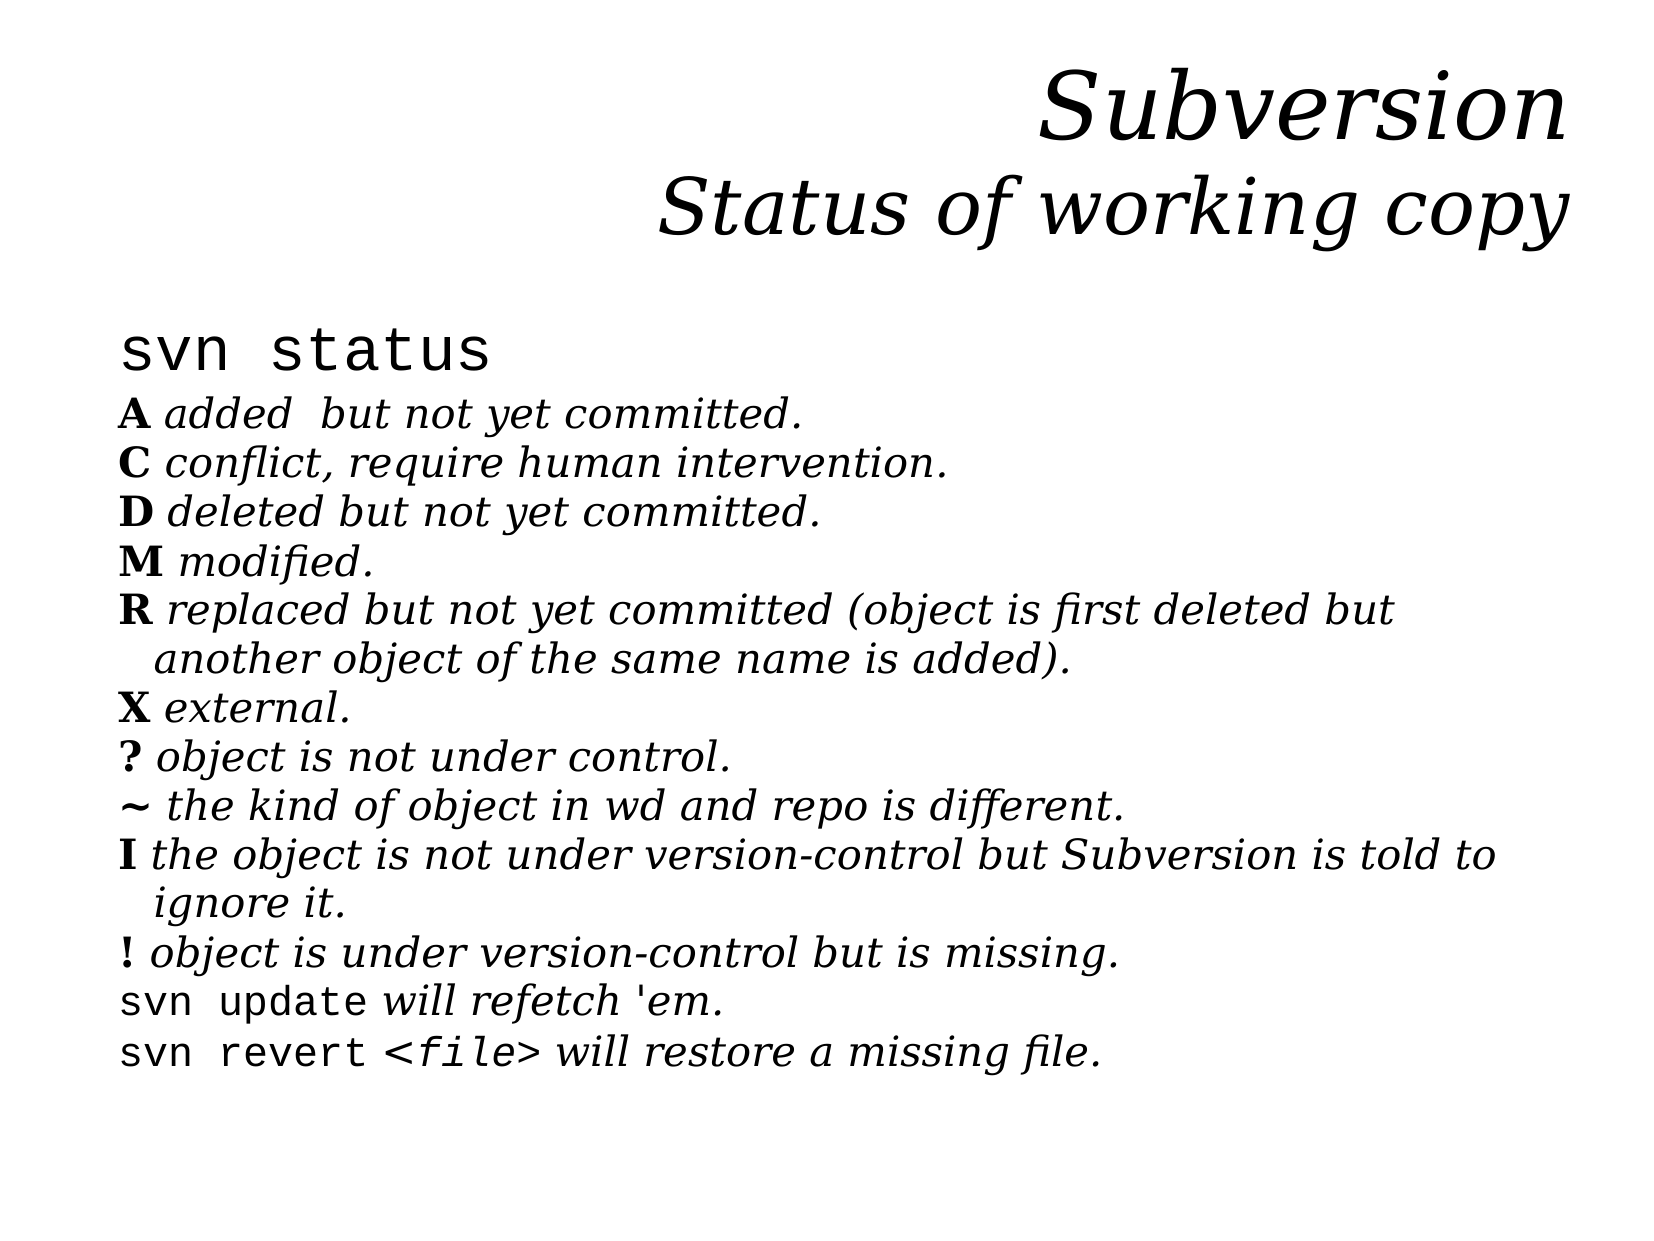

# Subversion Status of working copy
svn status
A added but not yet committed.
C conflict, require human intervention.
D deleted but not yet committed.
M modified.
R replaced but not yet committed (object is first deleted but another object of the same name is added).
X external.
? object is not under control.
~ the kind of object in wd and repo is different.
I the object is not under version-control but Subversion is told to ignore it.
! object is under version-control but is missing.
svn update will refetch 'em.
svn revert <file> will restore a missing file.